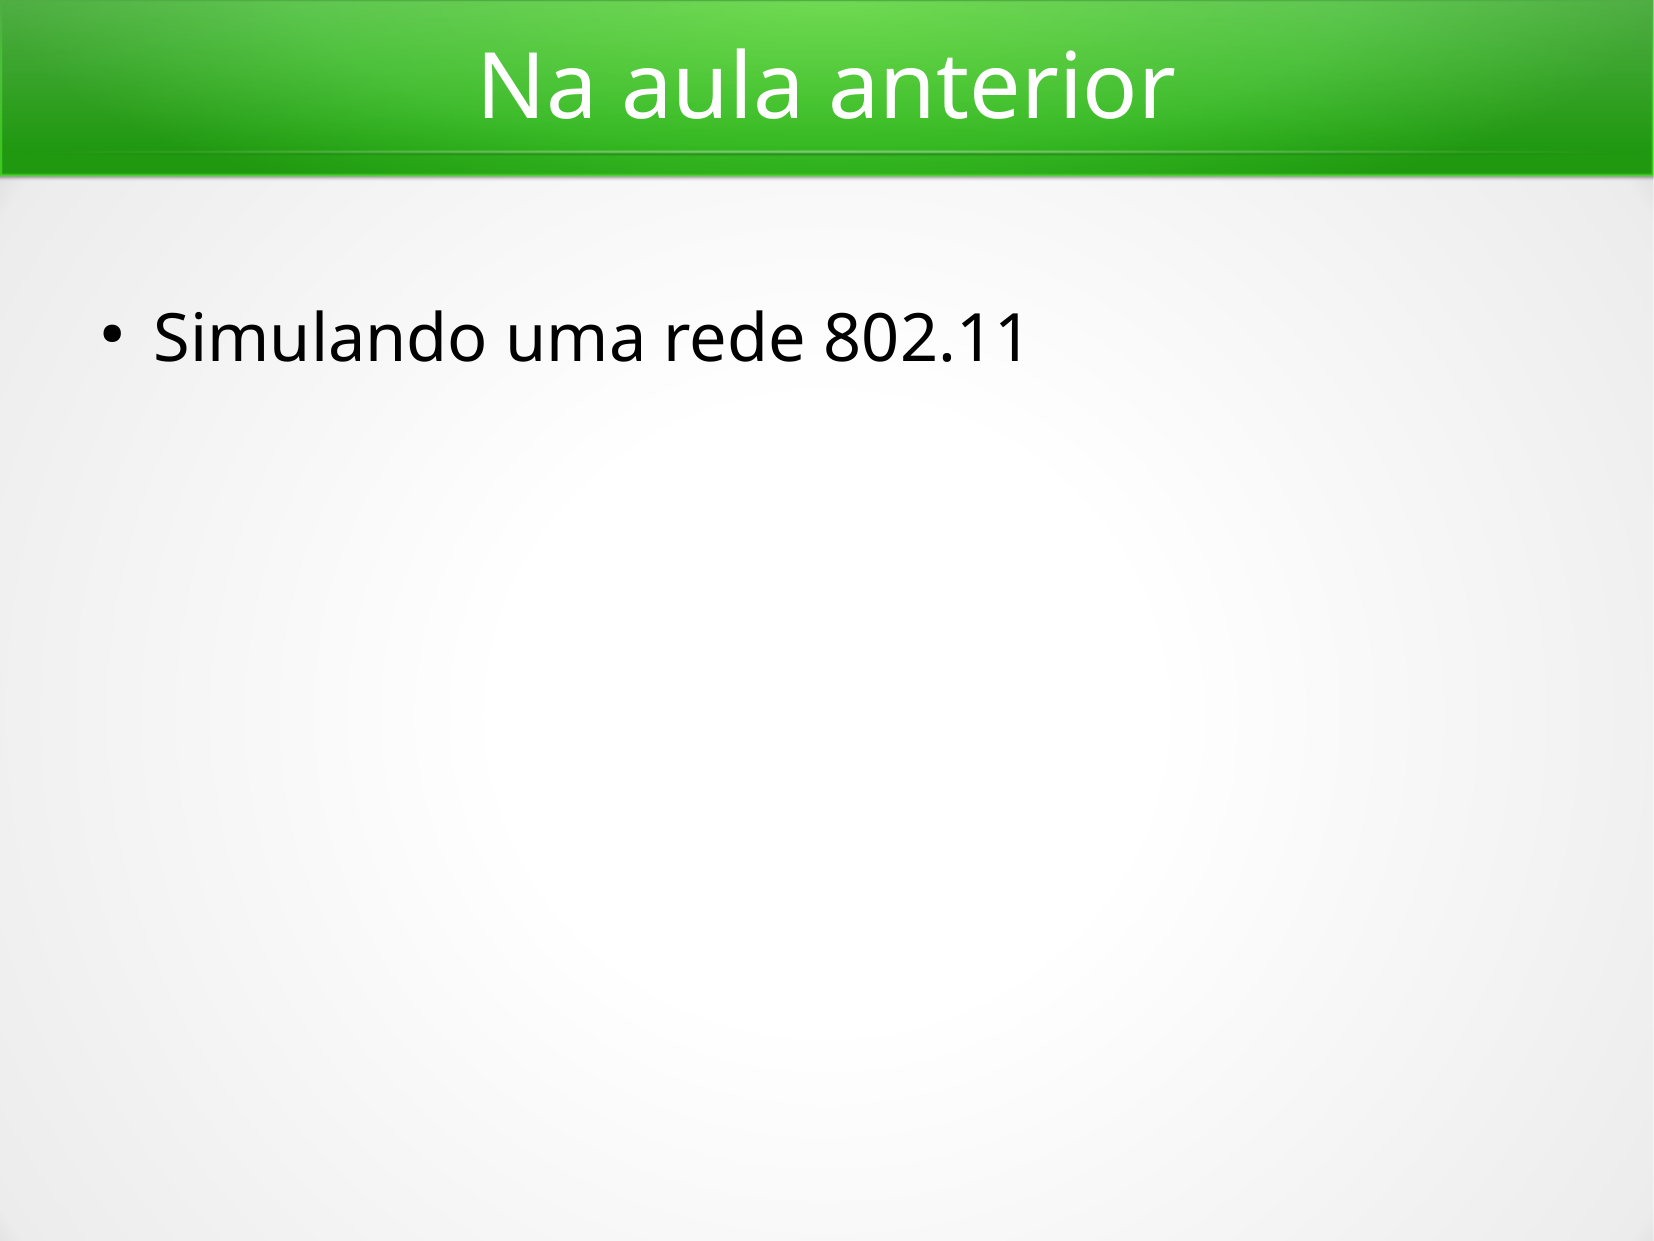

# Na aula anterior
Simulando uma rede 802.11